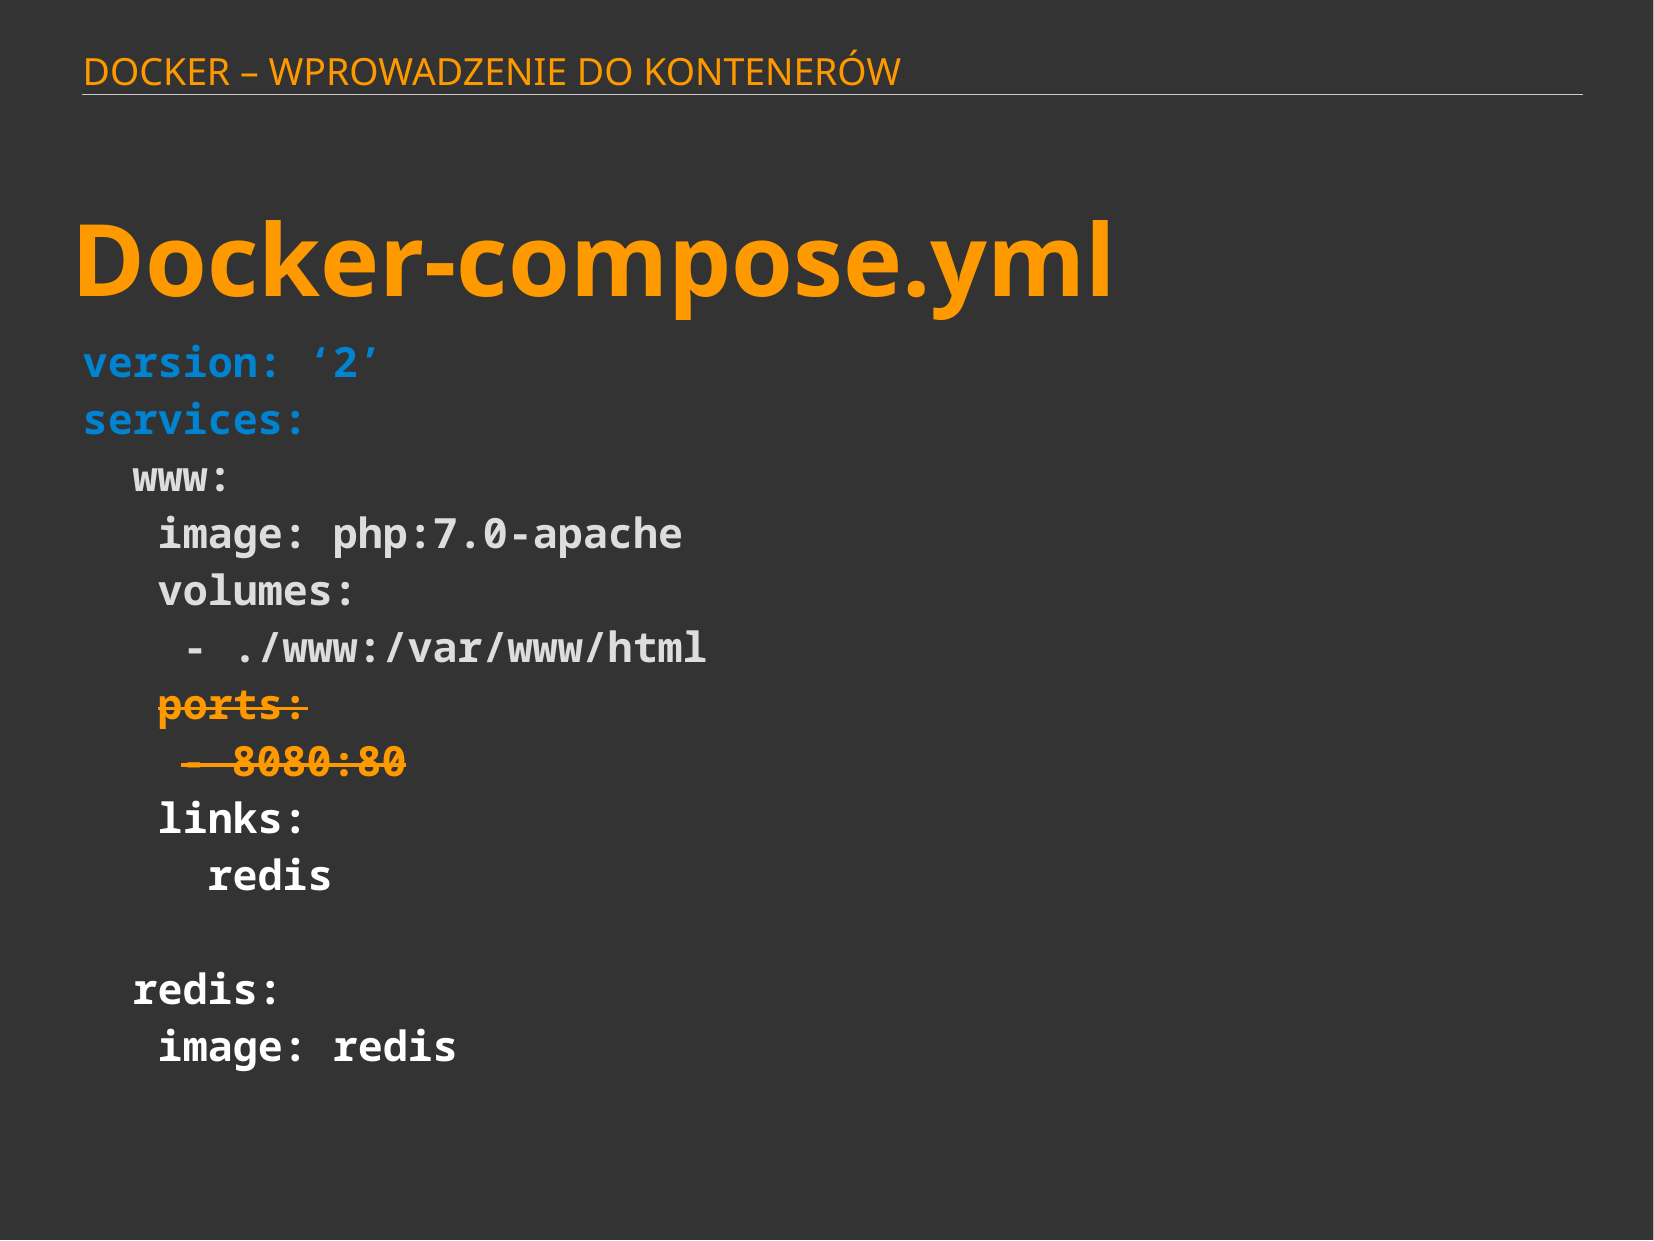

# DOCKER – WPROWADZENIE DO KONTENERÓW
Docker-compose.yml
version: ‘2’
services:
 www:
 image: php:7.0-apache
 volumes:
 - ./www:/var/www/html
 ports:
	 - 8080:80
 links:
 redis
 redis:
 image: redis